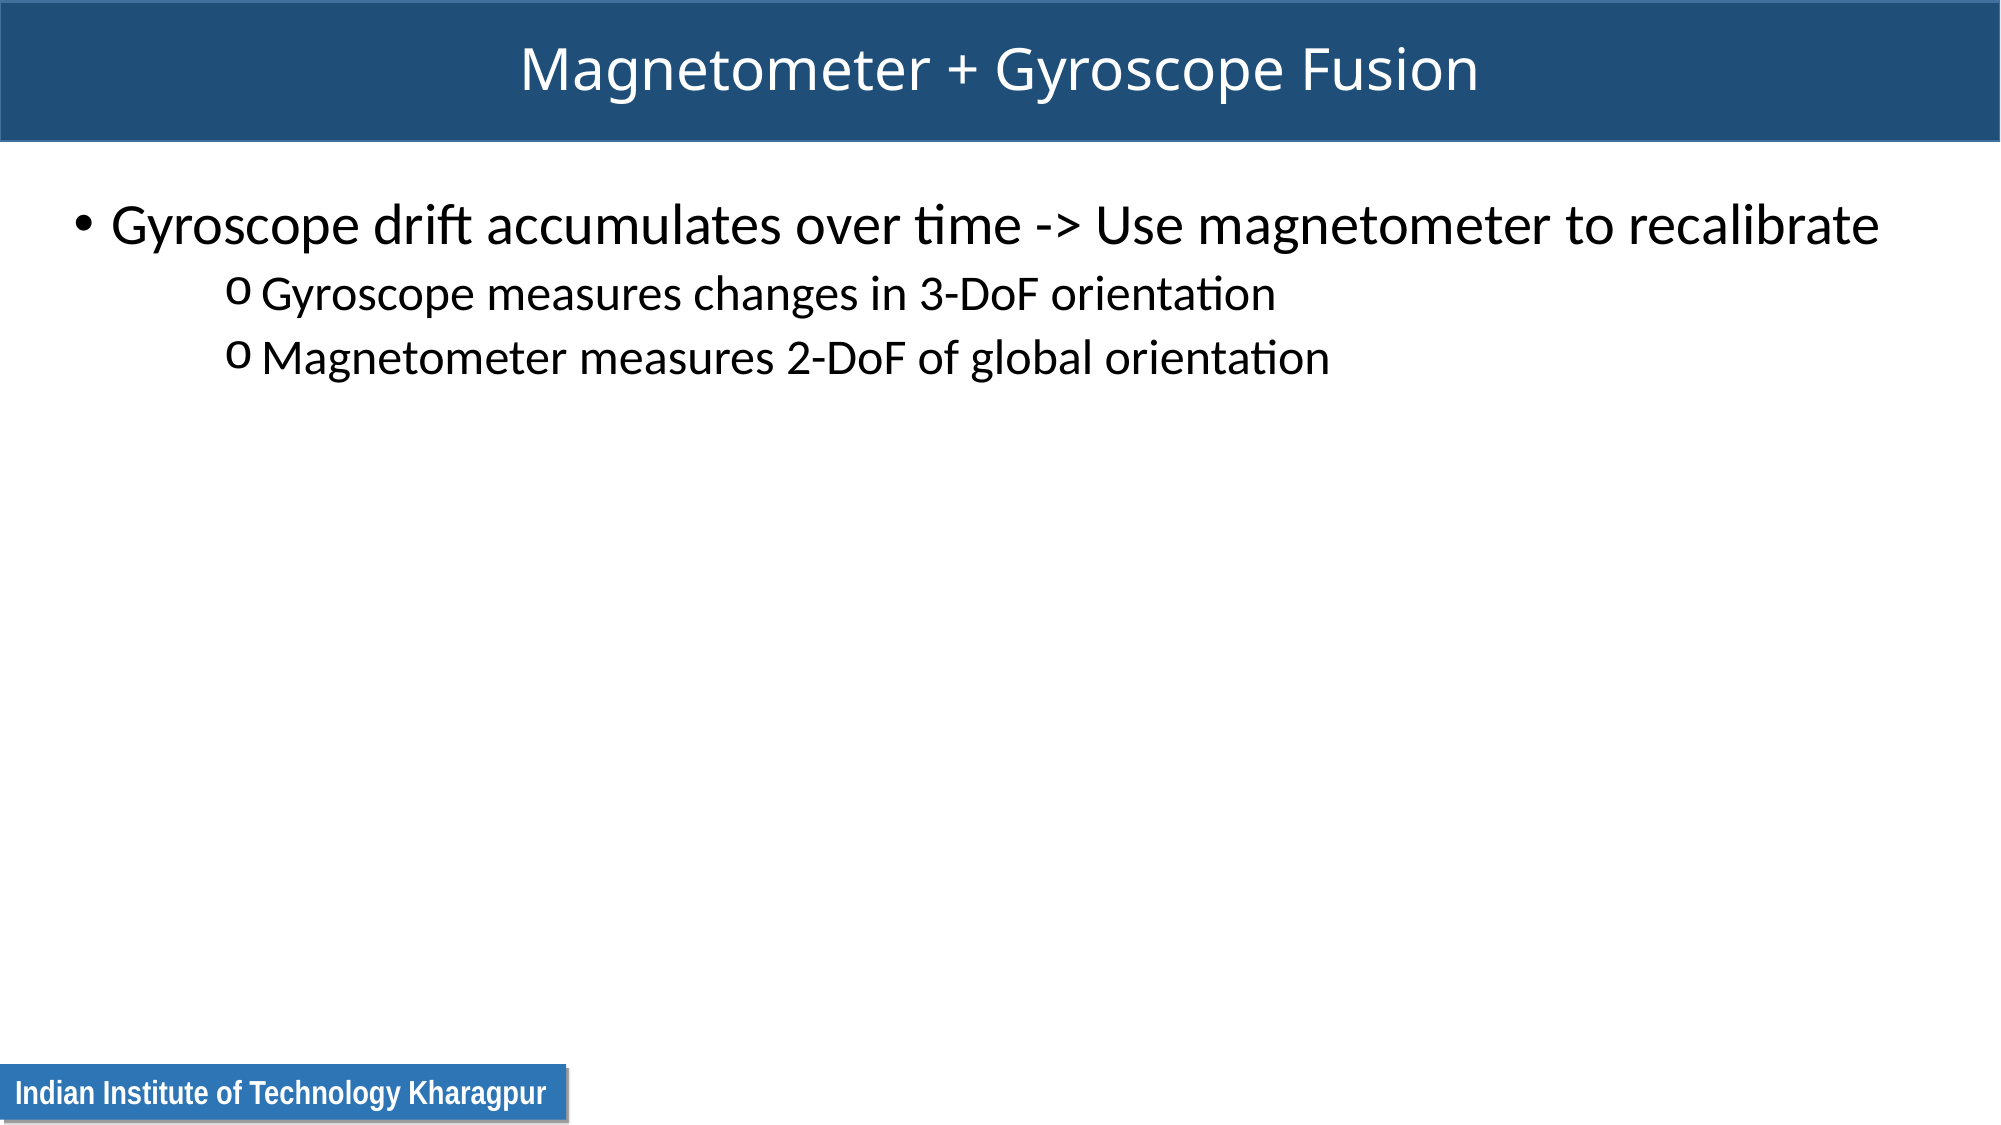

Magnetometer + Gyroscope Fusion
# Gyroscope drift accumulates over time -> Use magnetometer to recalibrate
Gyroscope measures changes in 3-DoF orientation
Magnetometer measures 2-DoF of global orientation